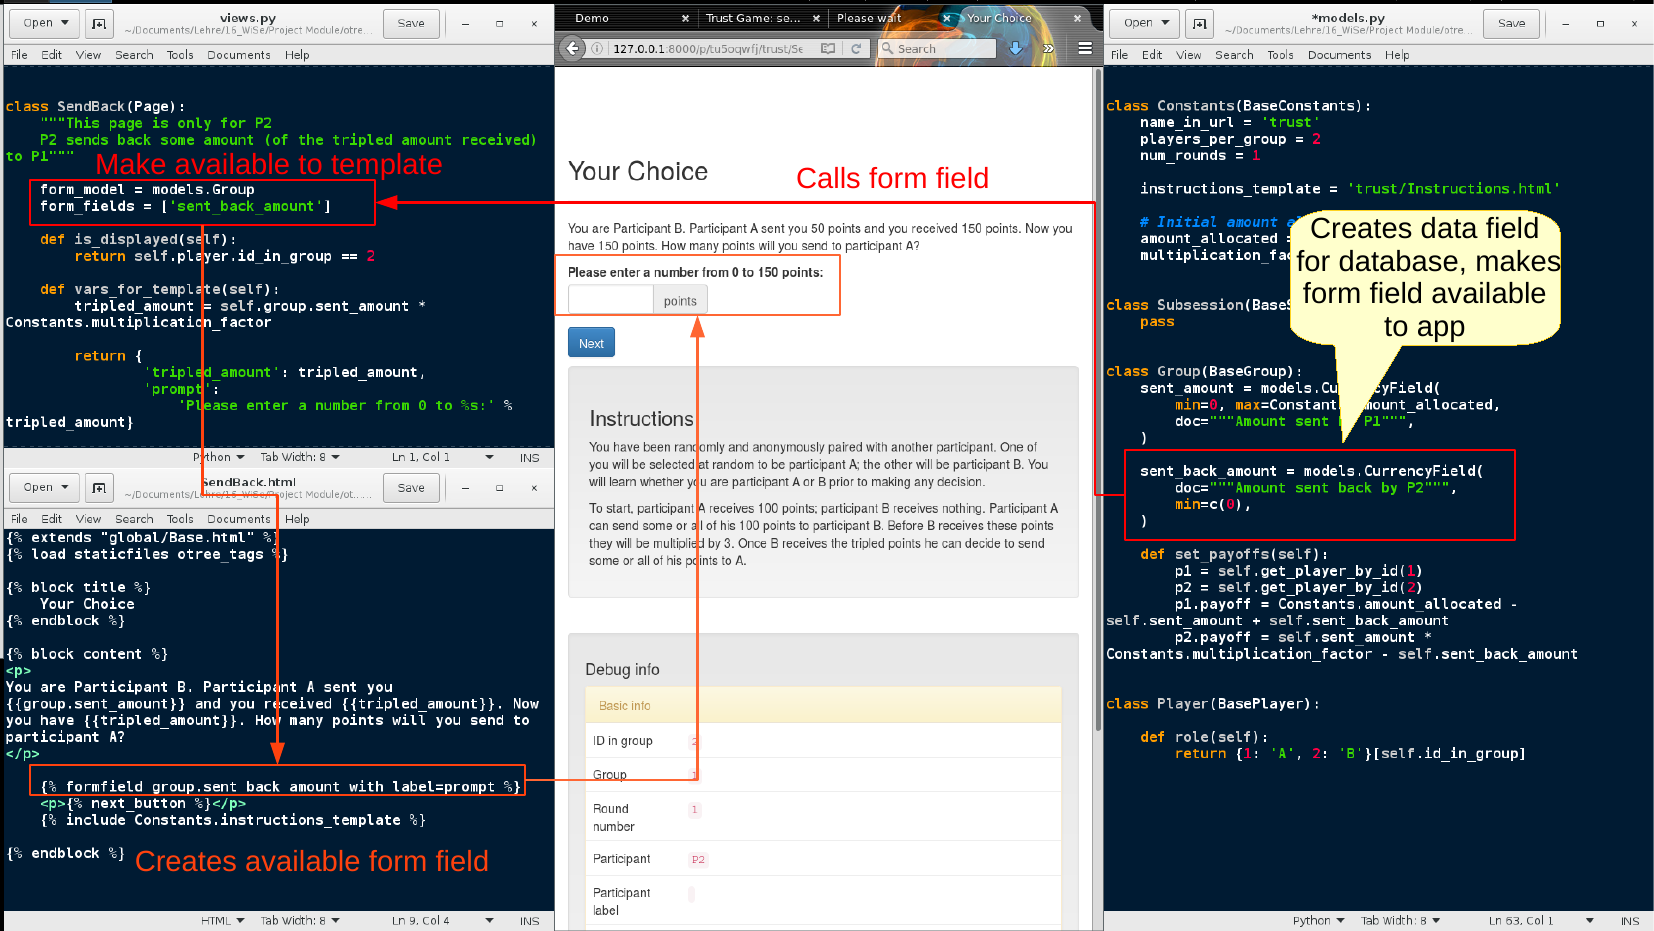

Make available to template
Calls form field
Creates data field
 for database, makes
form field available
to app
Creates available form field